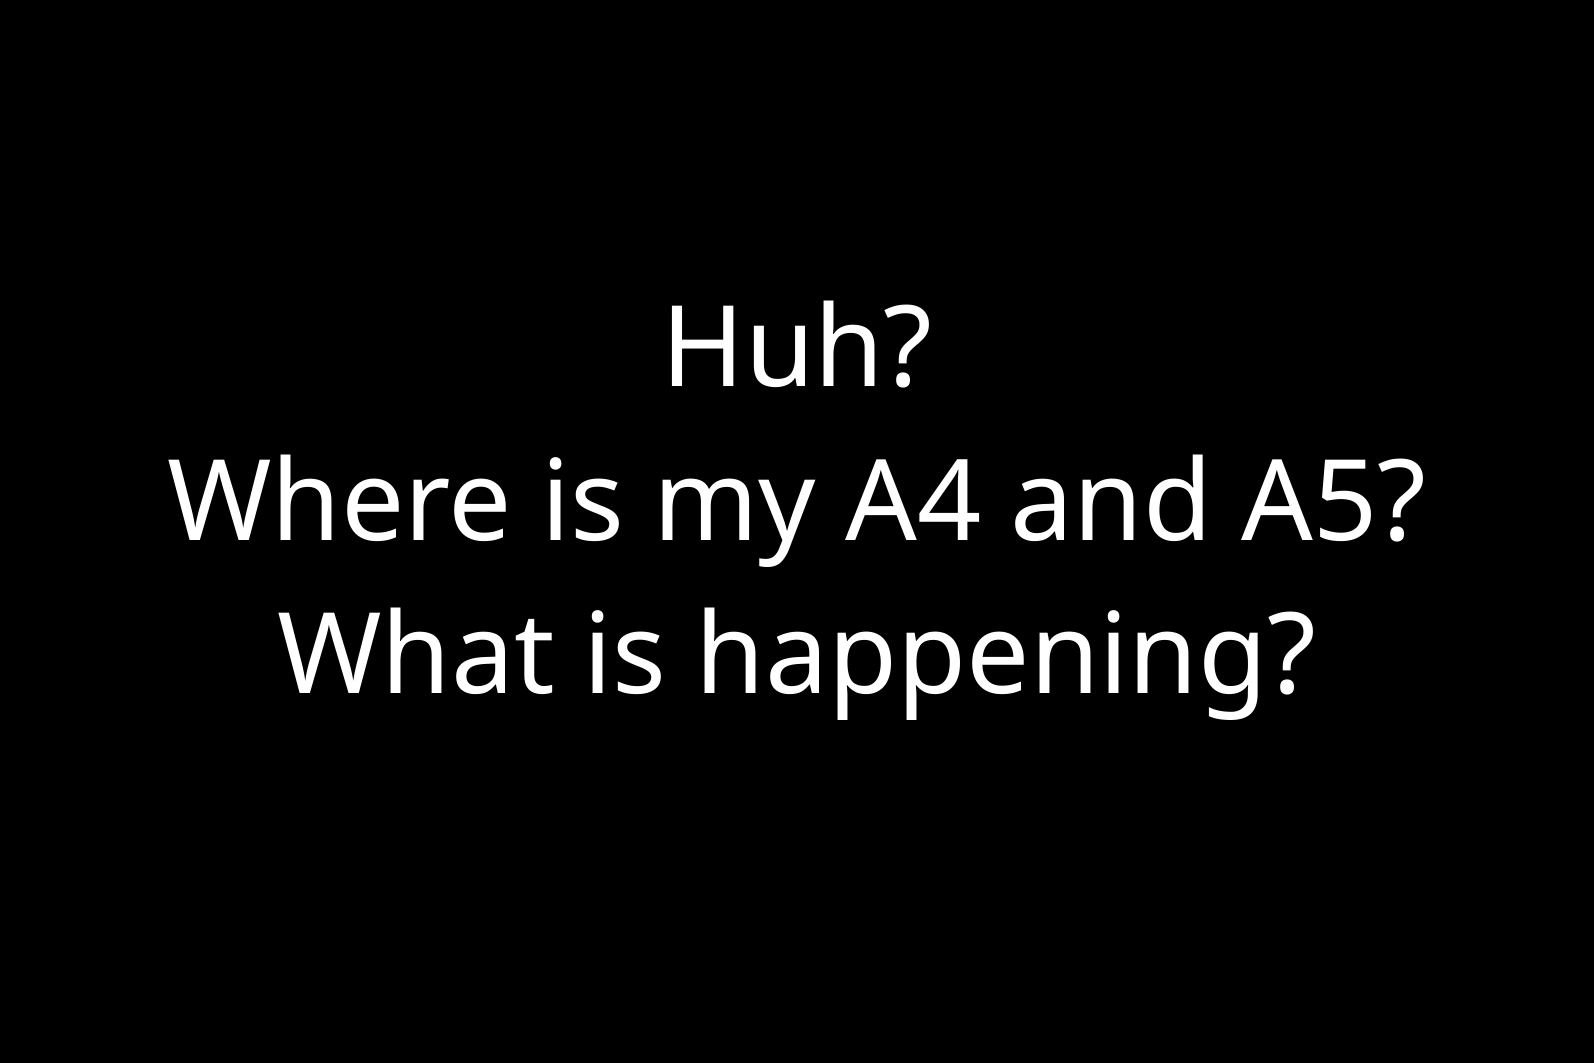

# Huh?
Where is my A4 and A5?
What is happening?